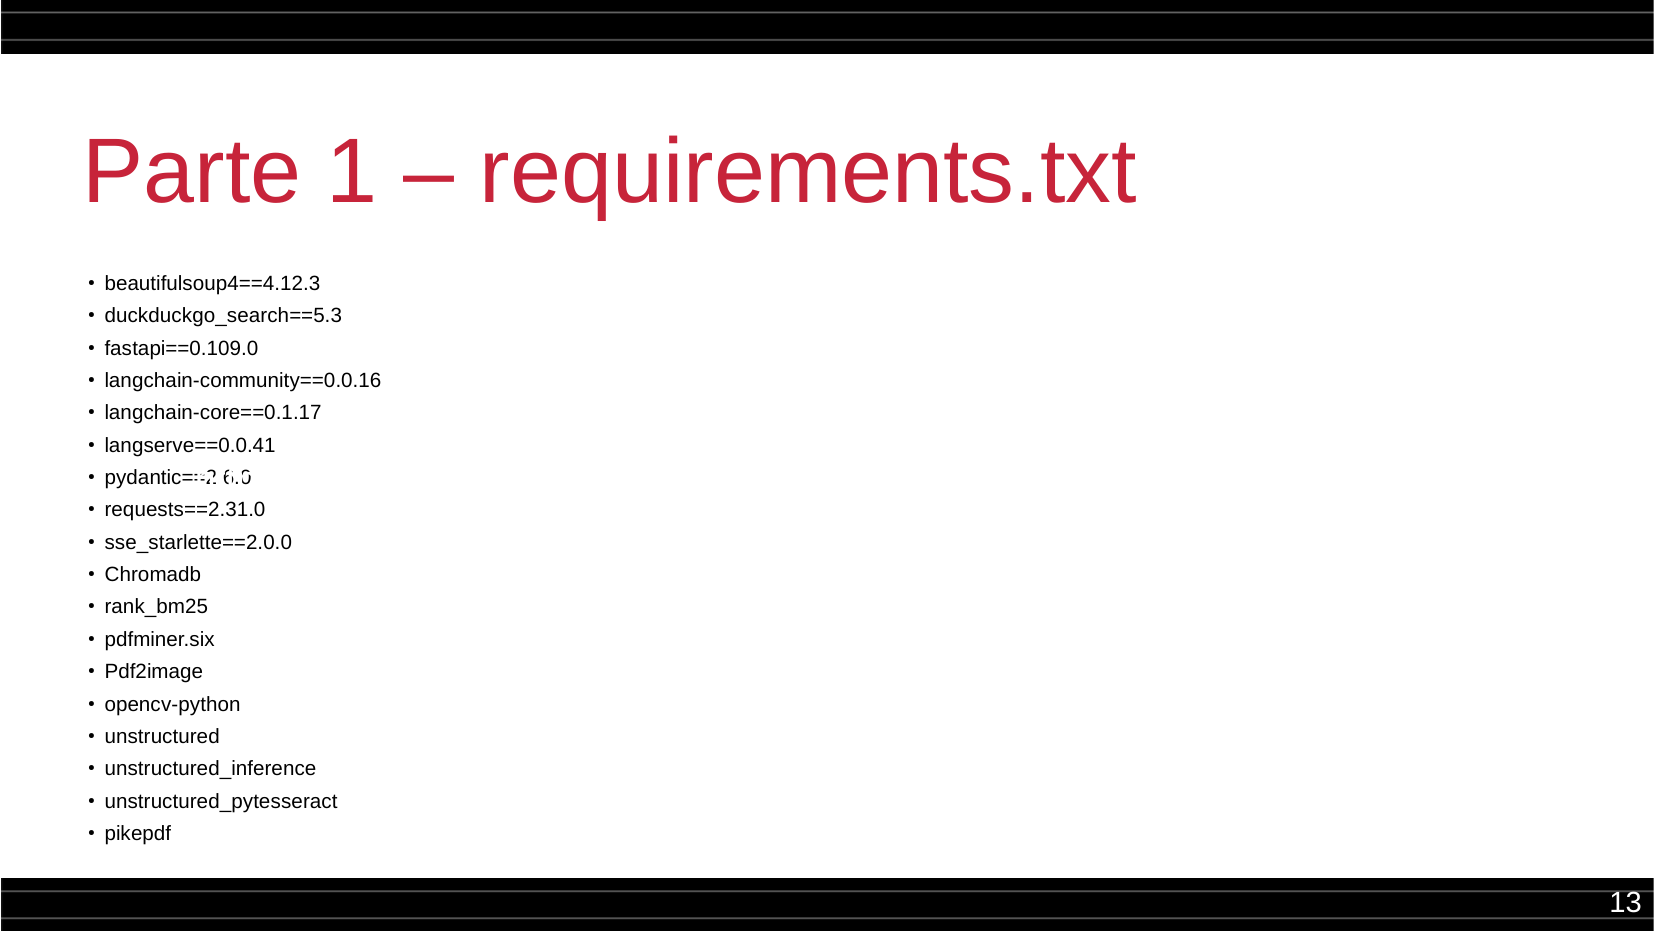

# Parte 1 – requirements.txt
beautifulsoup4==4.12.3
duckduckgo_search==5.3
fastapi==0.109.0
langchain-community==0.0.16
langchain-core==0.1.17
langserve==0.0.41
pydantic==2.6.0
requests==2.31.0
sse_starlette==2.0.0
Chromadb
rank_bm25
pdfminer.six
Pdf2image
opencv-python
unstructured
unstructured_inference
unstructured_pytesseract
pikepdf
https://python.langchain.com/docs/integrations/document_loaders/web_base/